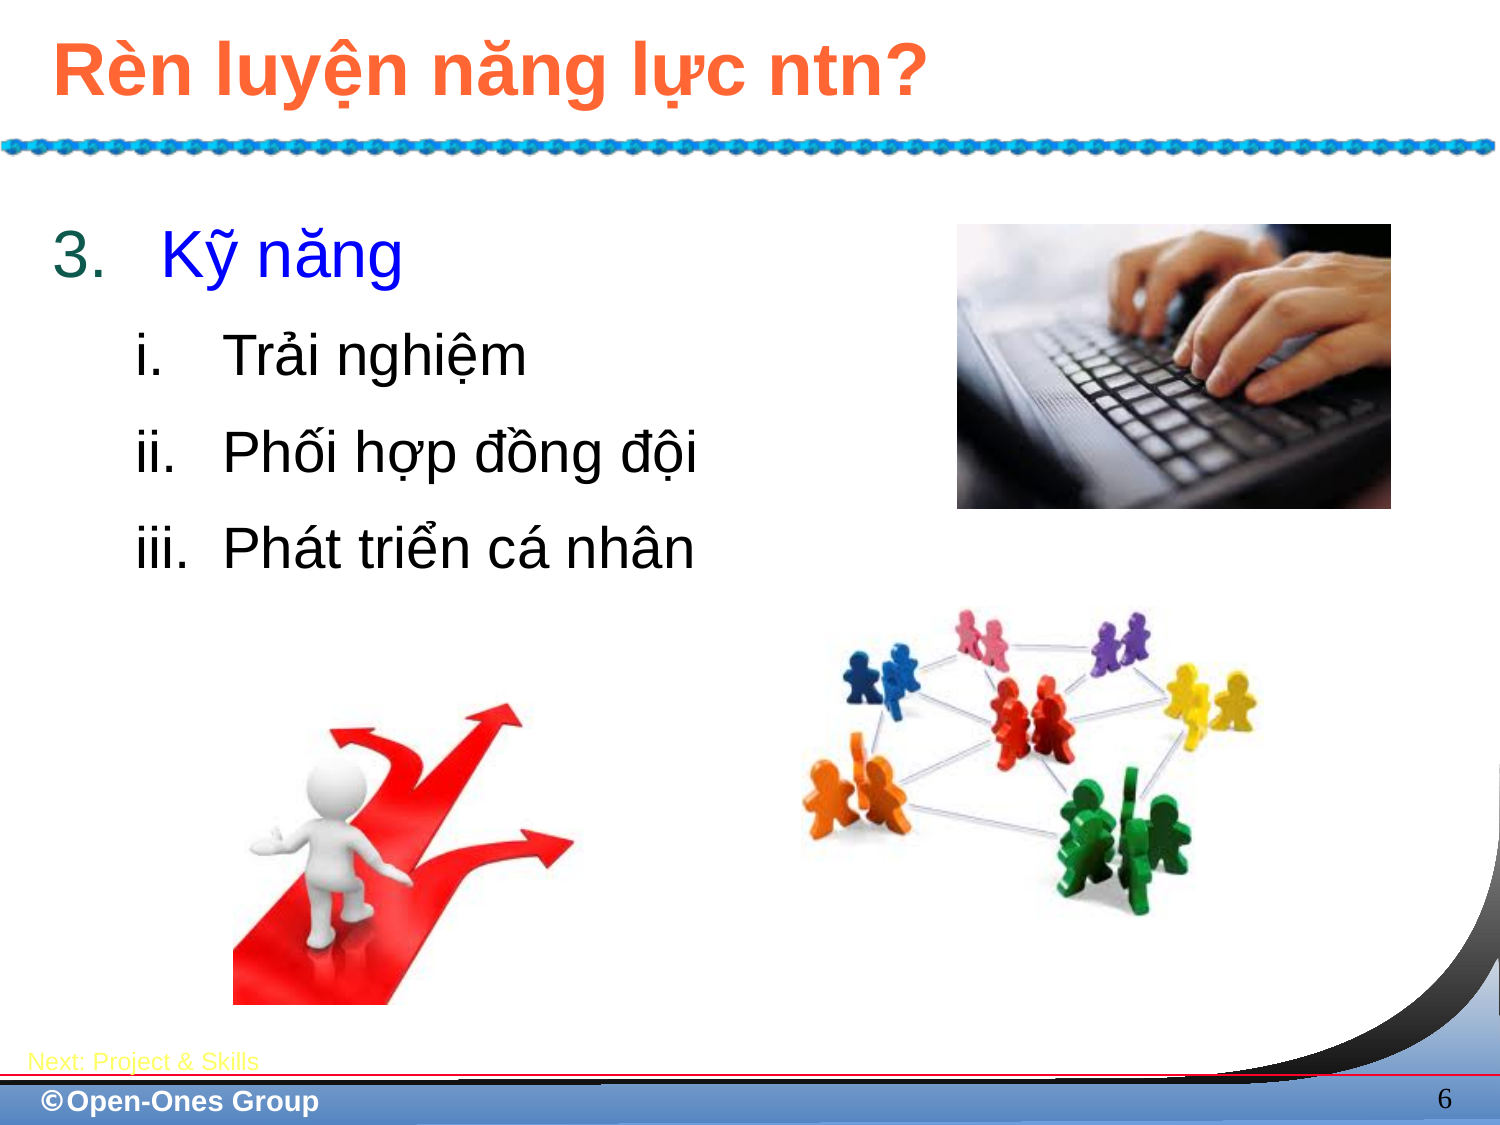

Rèn luyện năng lực ntn?
# Kỹ năng
Trải nghiệm
Phối hợp đồng đội
Phát triển cá nhân
Next: Project & Skills
6